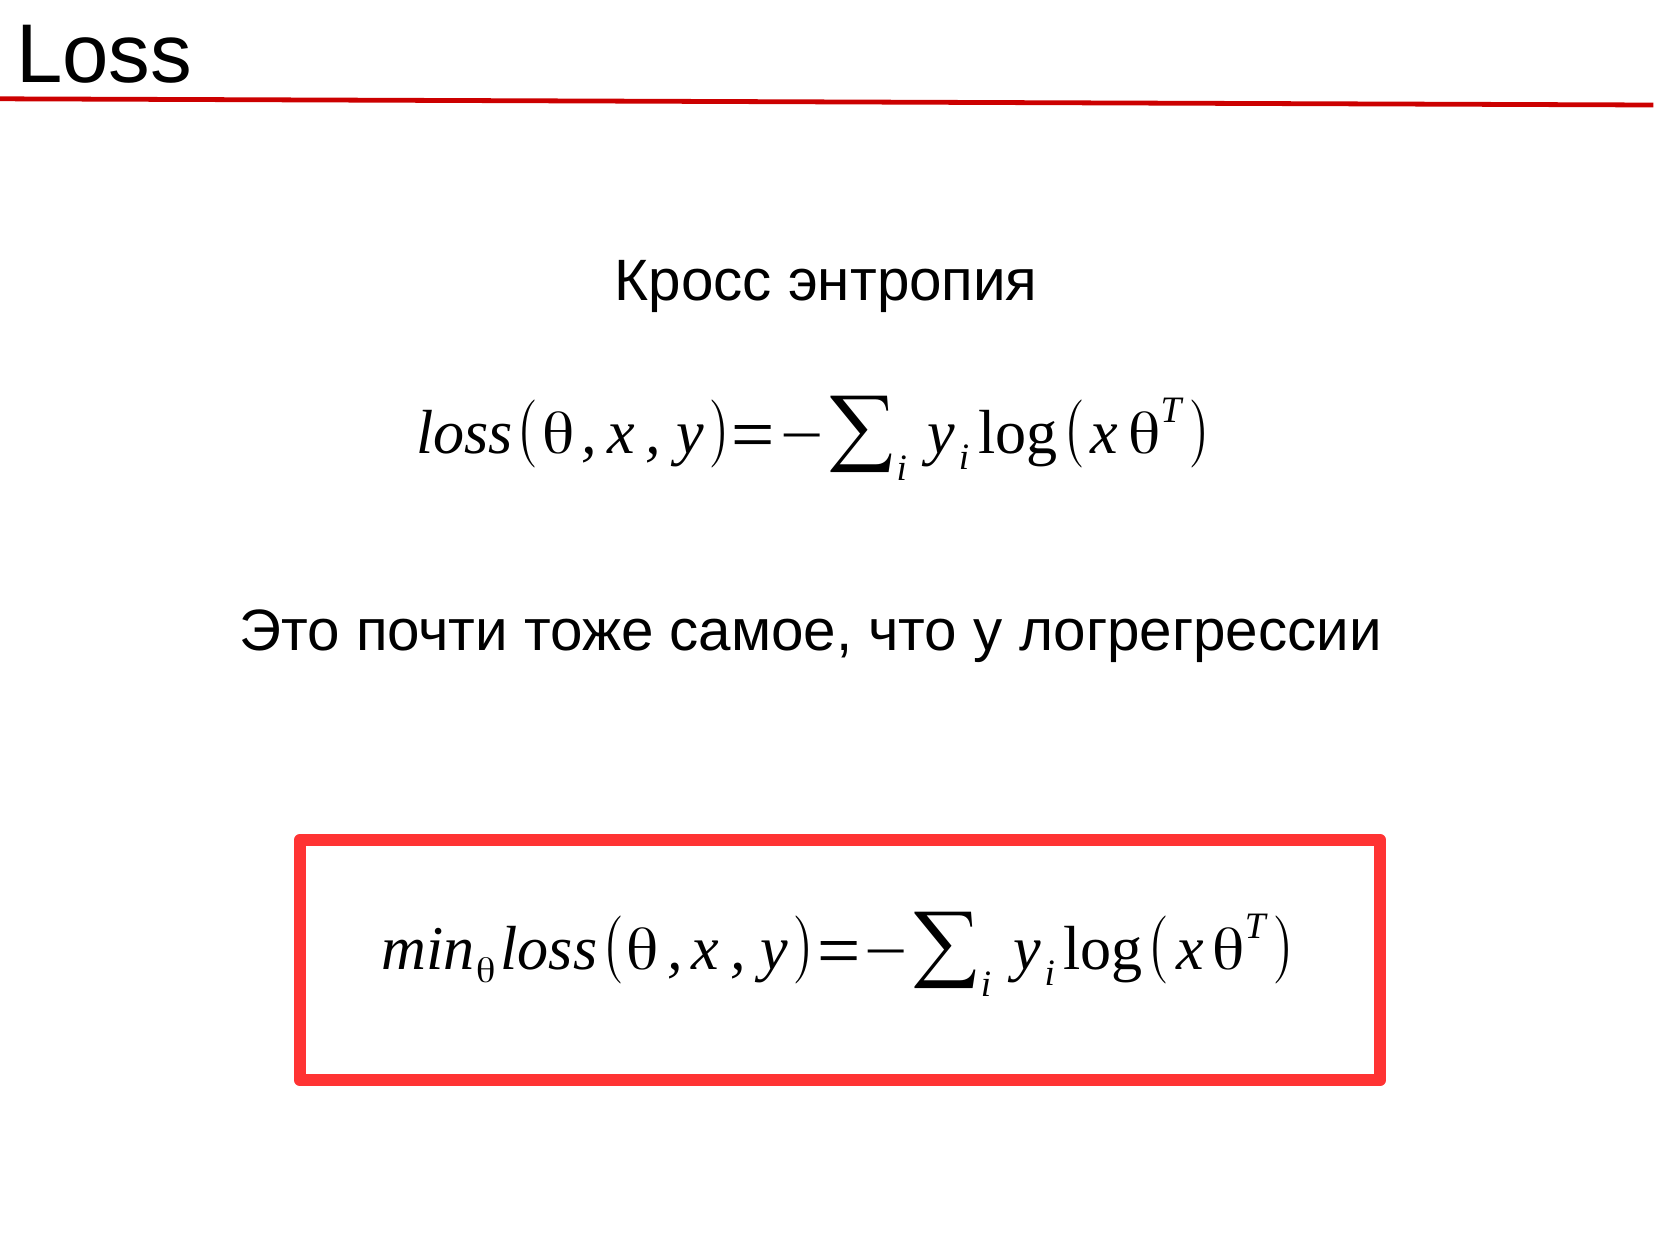

Loss
Кросс энтропия
Это почти тоже самое, что у логрегрессии